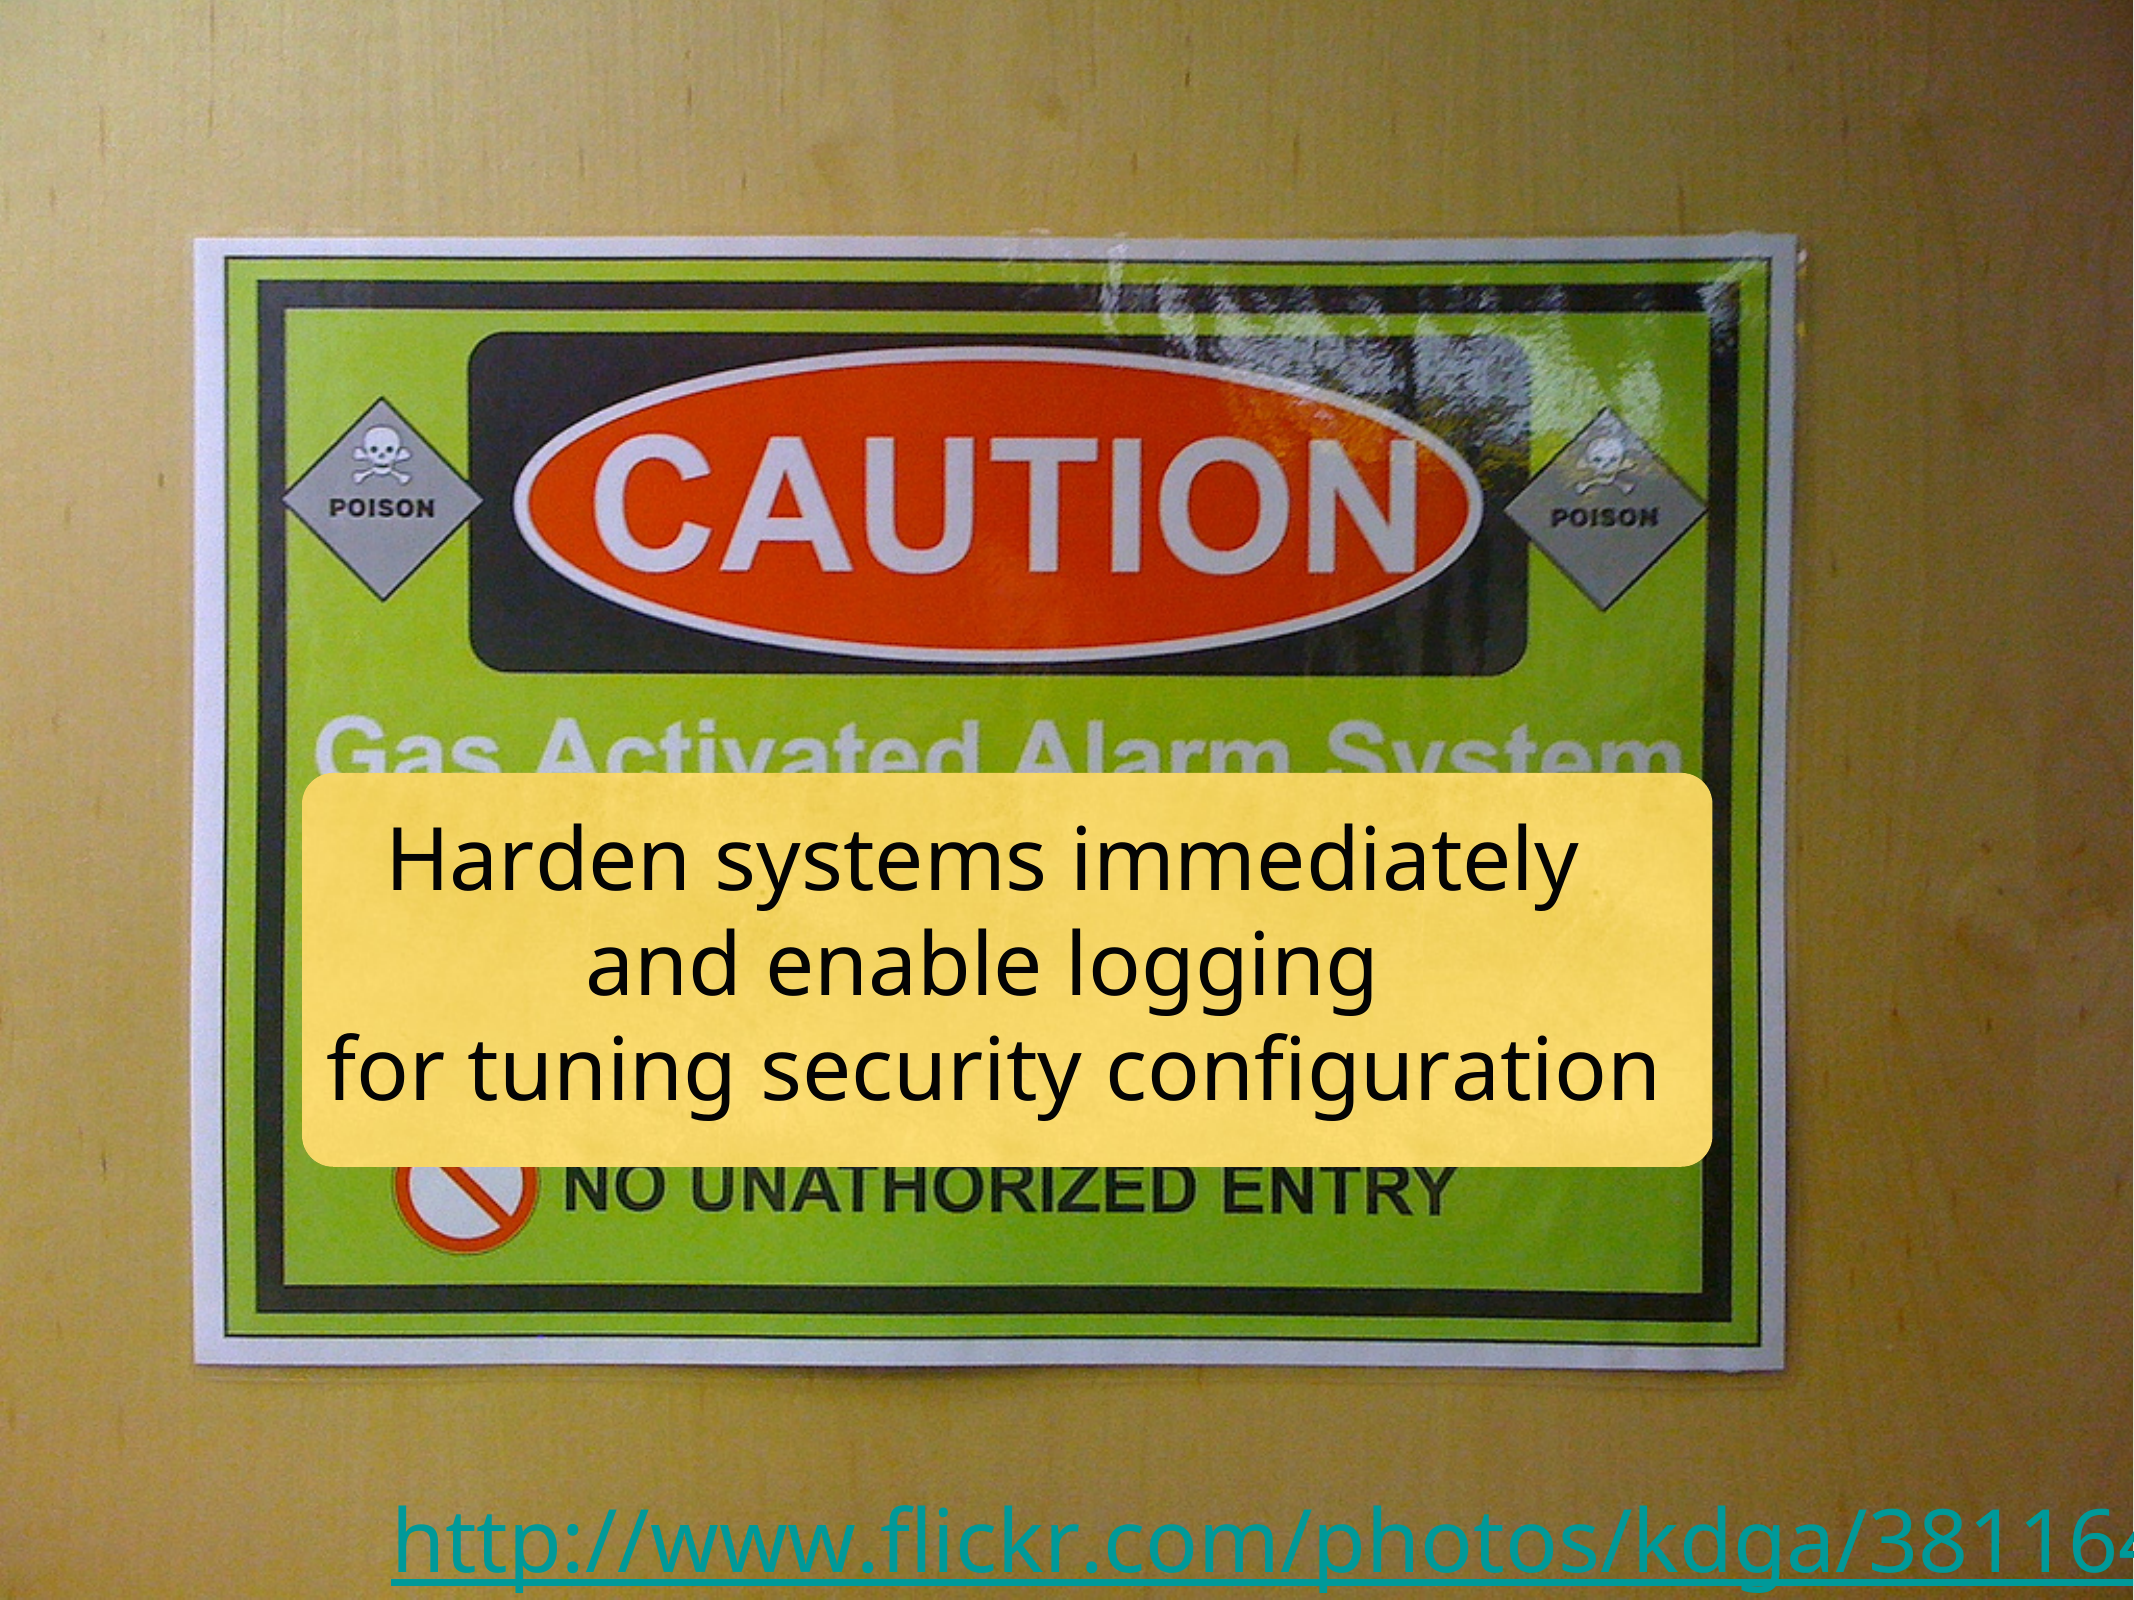

Harden systems immediately
and enable logging
for tuning security configuration
http://www.flickr.com/photos/kdga/3811644033/